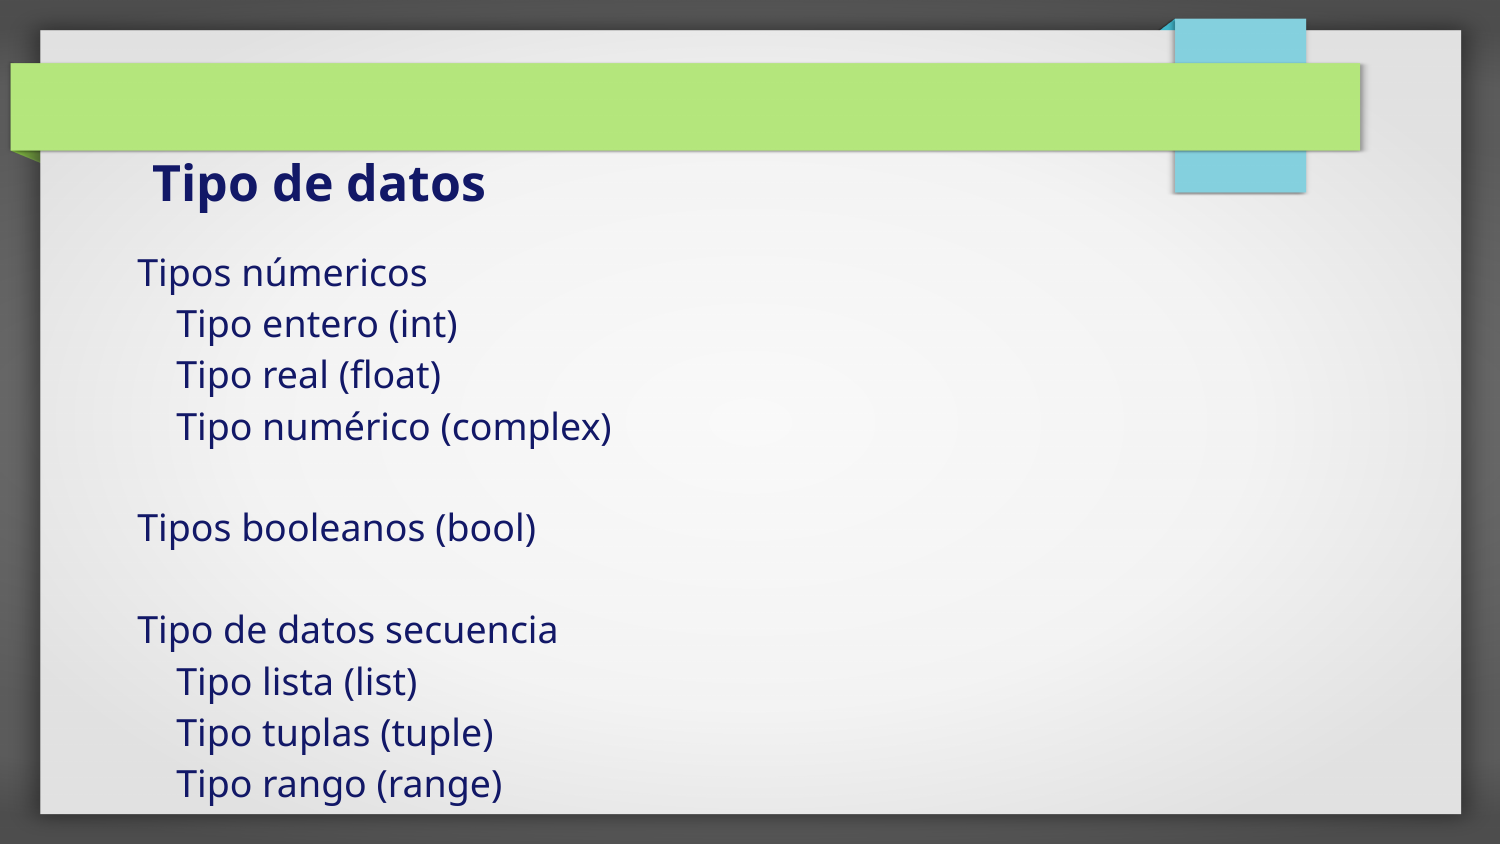

# Tipo de datos
Tipos númericos
 Tipo entero (int)
 Tipo real (float)
 Tipo numérico (complex)
Tipos booleanos (bool)
Tipo de datos secuencia
 Tipo lista (list)
 Tipo tuplas (tuple)
 Tipo rango (range)